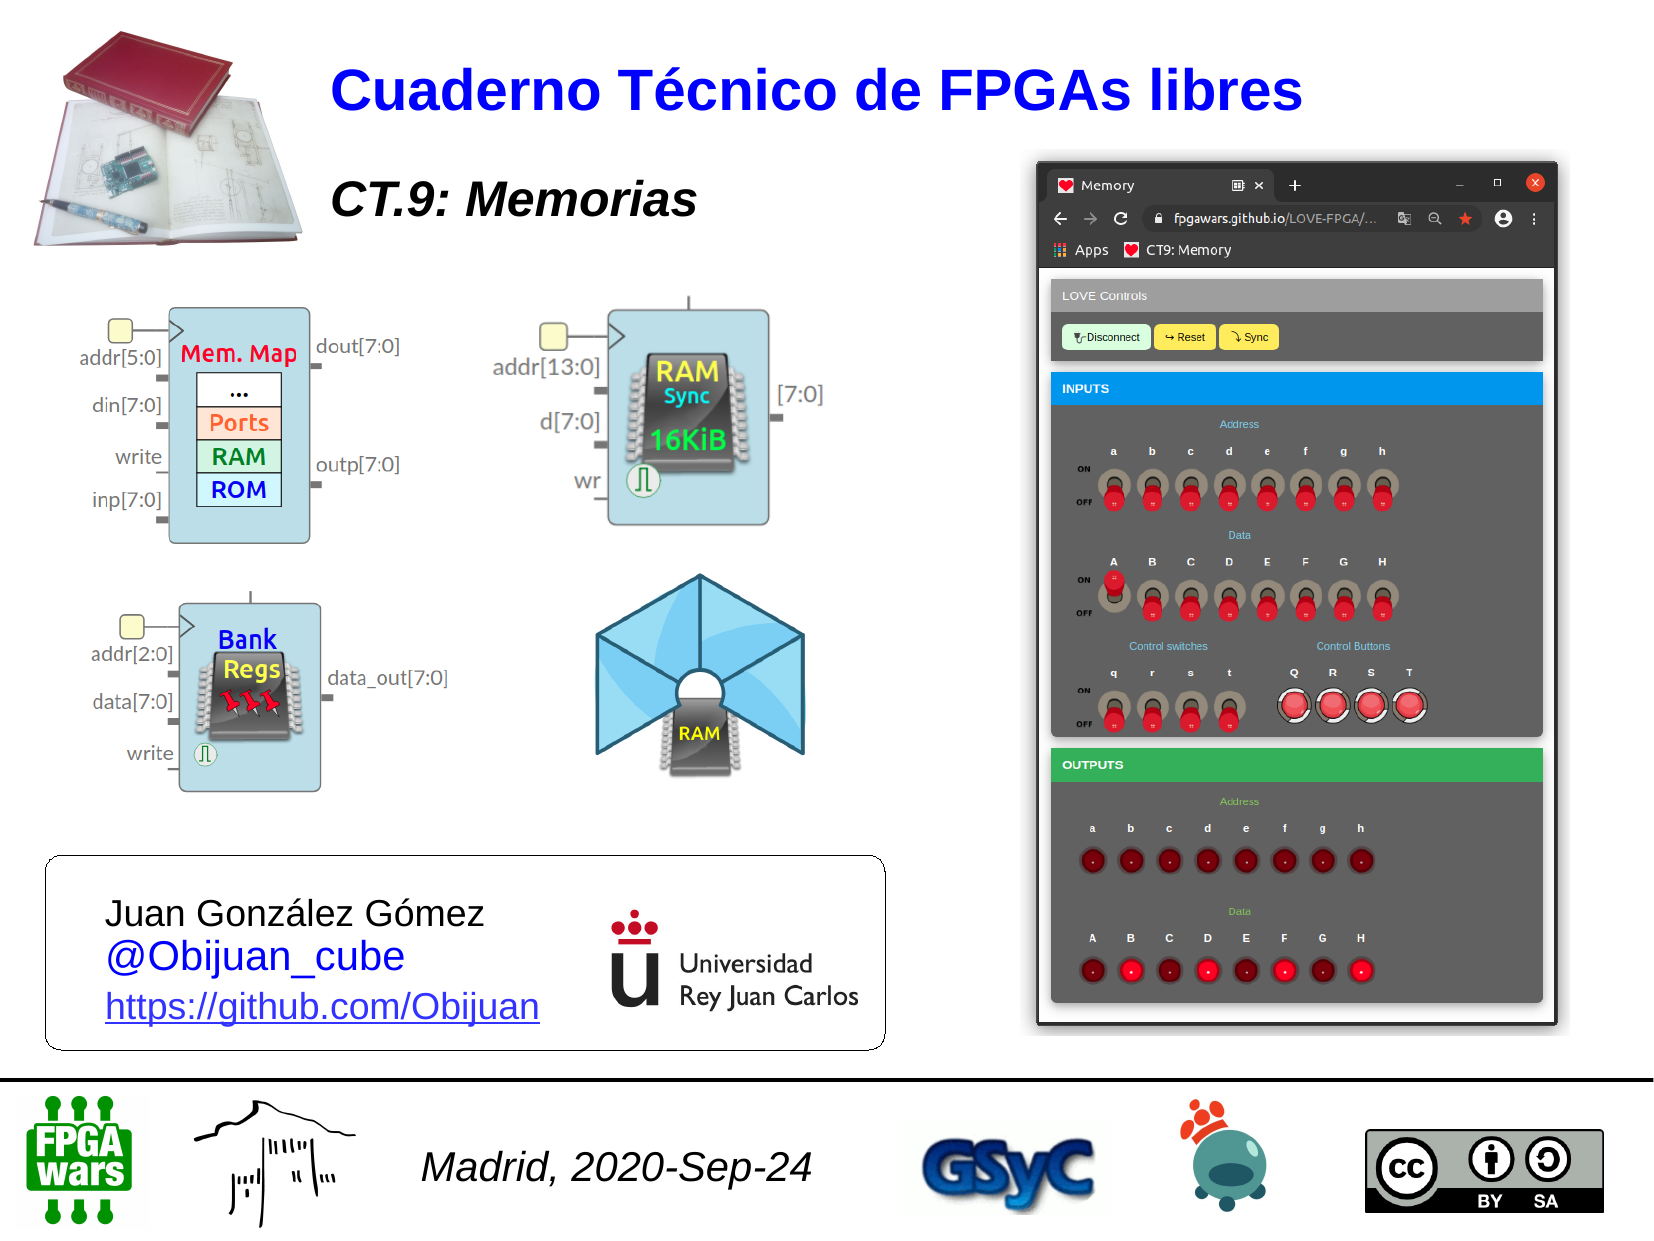

# Cuaderno Técnico de FPGAs libres
CT.9: Memorias
Juan González Gómez
@Obijuan_cube
https://github.com/Obijuan
Madrid, 2020-Sep-24